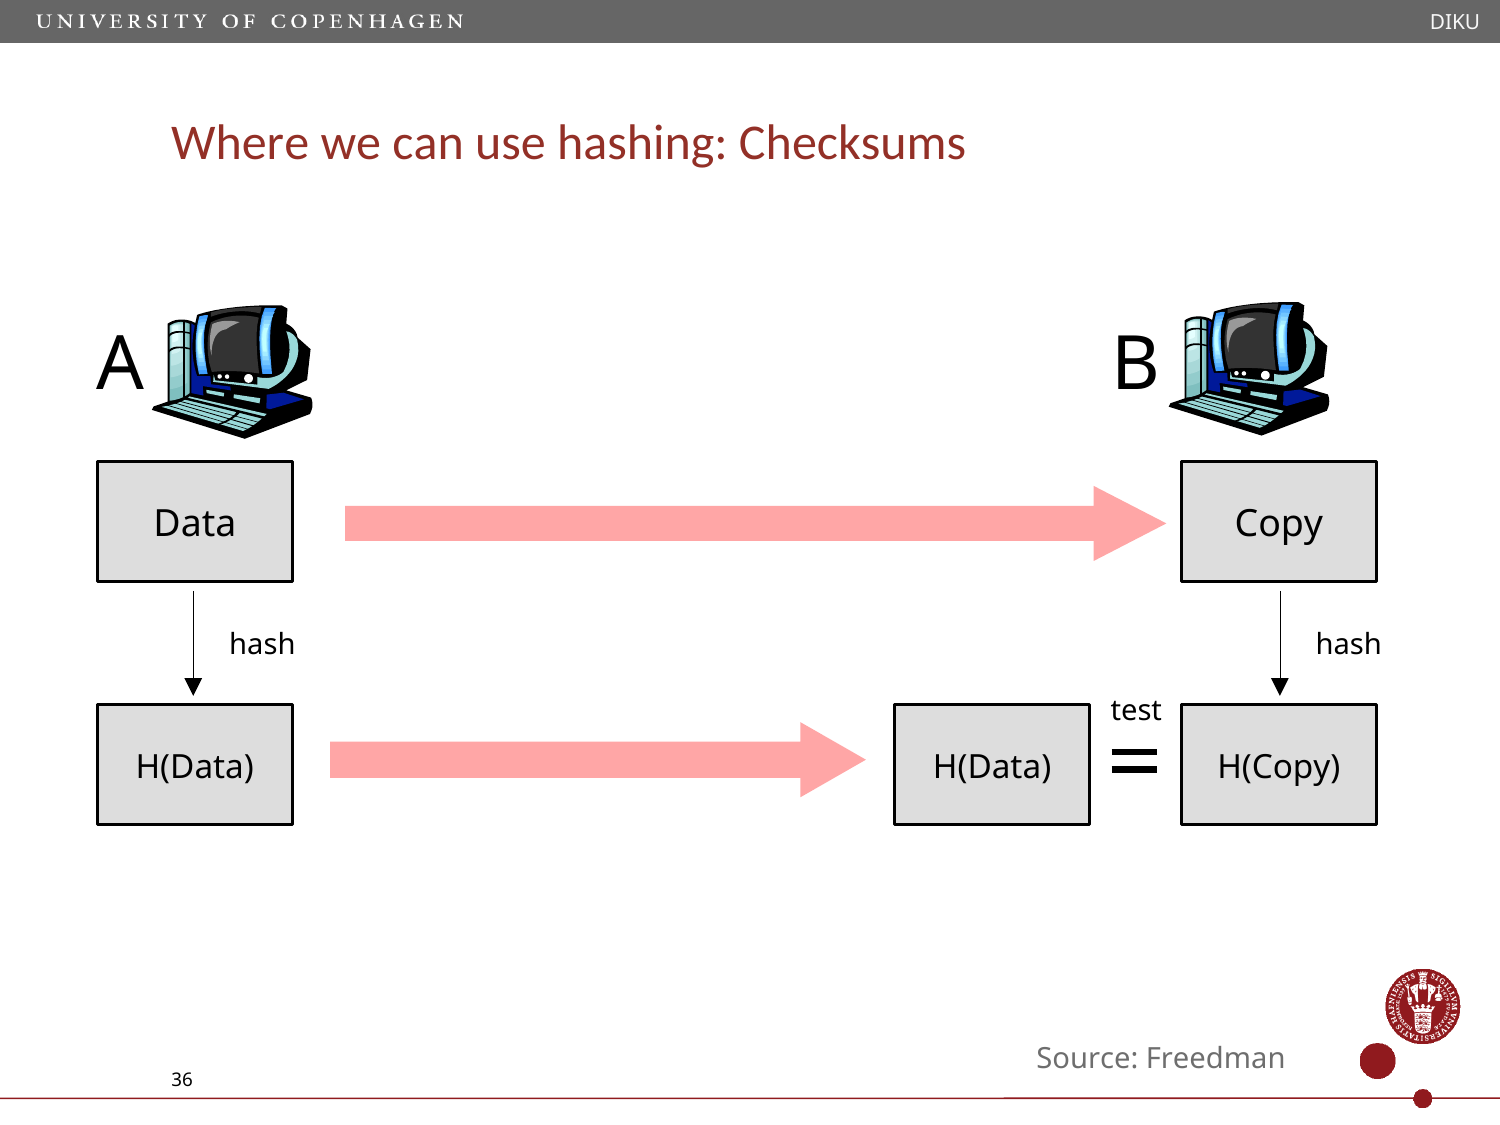

DIKU
Where we can use hashing: Checksums
A
B
Data
Copy
hash
hash
test
H(Data)
H(Data)
H(Copy)
Source: Freedman